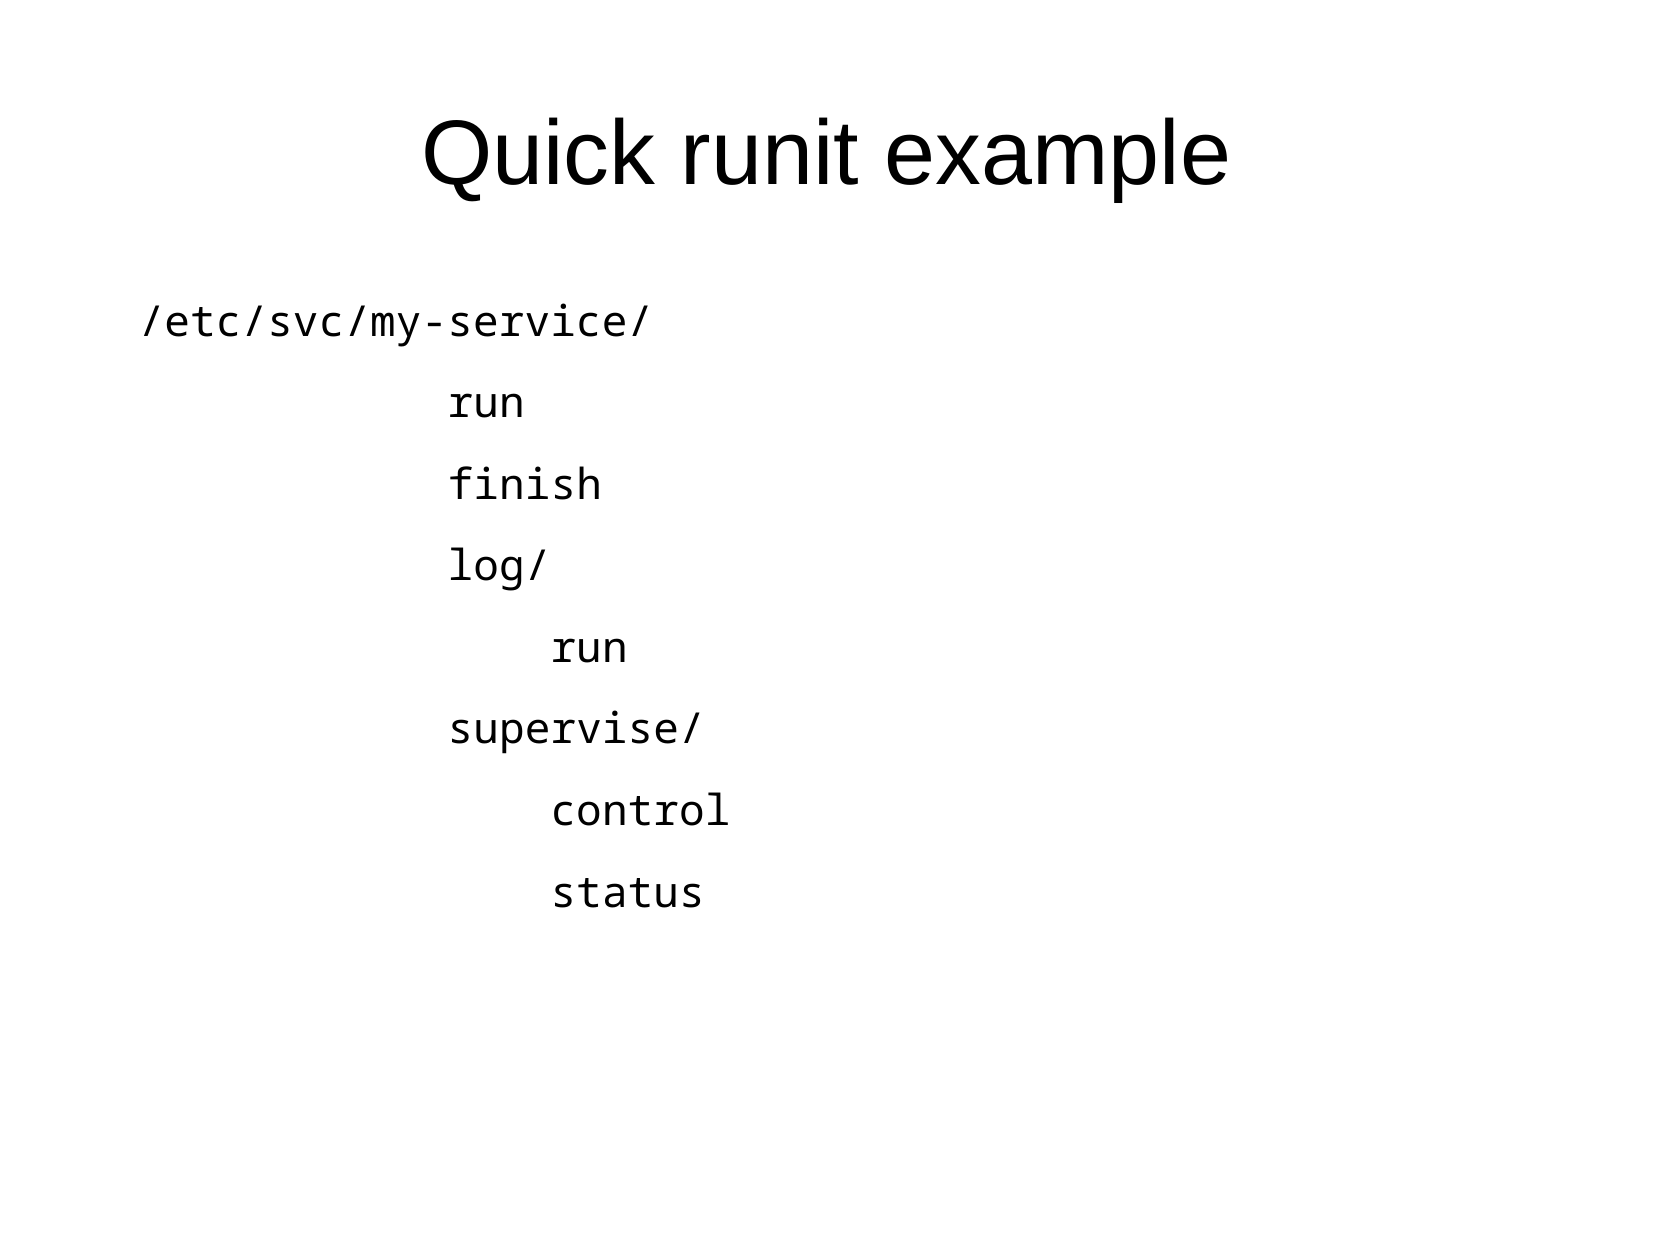

# Quick runit example
/etc/svc/my-service/
 run
 finish
 log/
 run
 supervise/
 control
 status